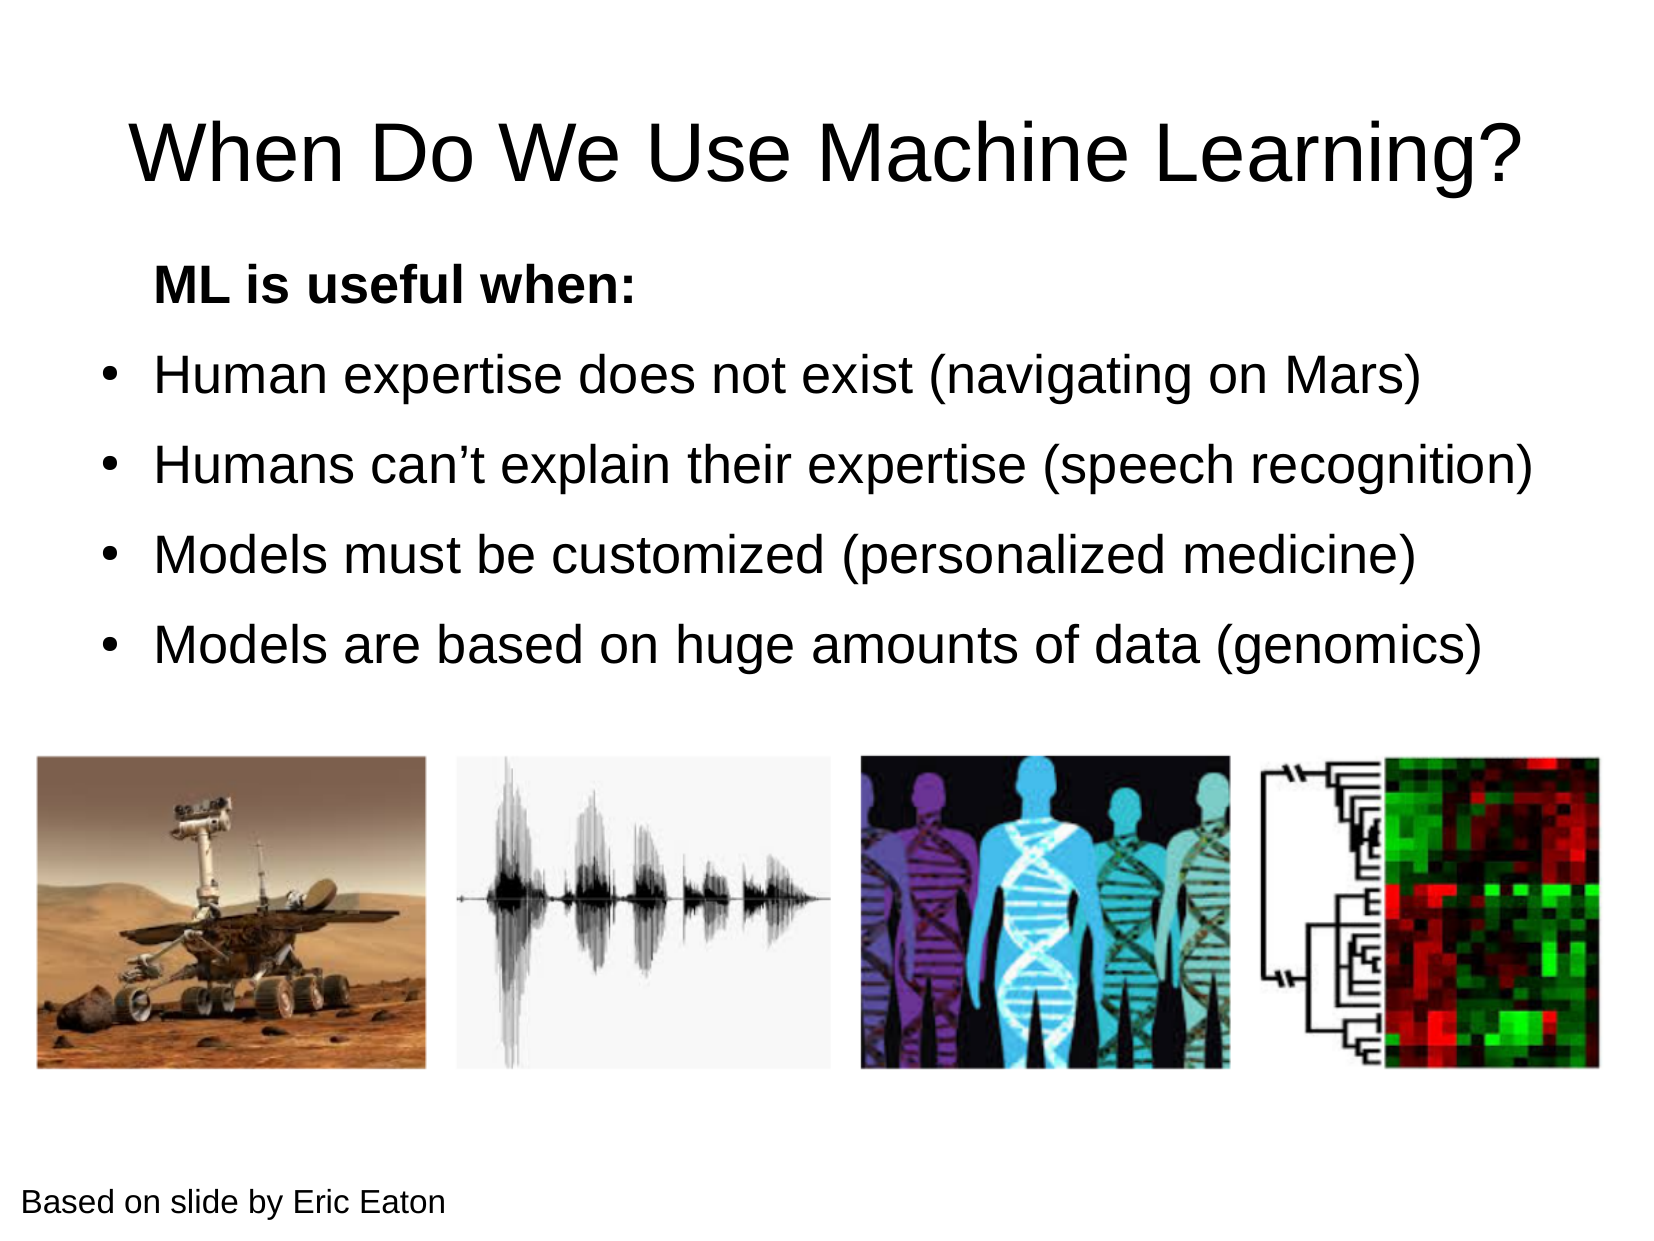

# When Do We Use Machine Learning?
ML is useful when:
Human expertise does not exist (navigating on Mars)
Humans can’t explain their expertise (speech recognition)
Models must be customized (personalized medicine)
Models are based on huge amounts of data (genomics)
Based on slide by Eric Eaton